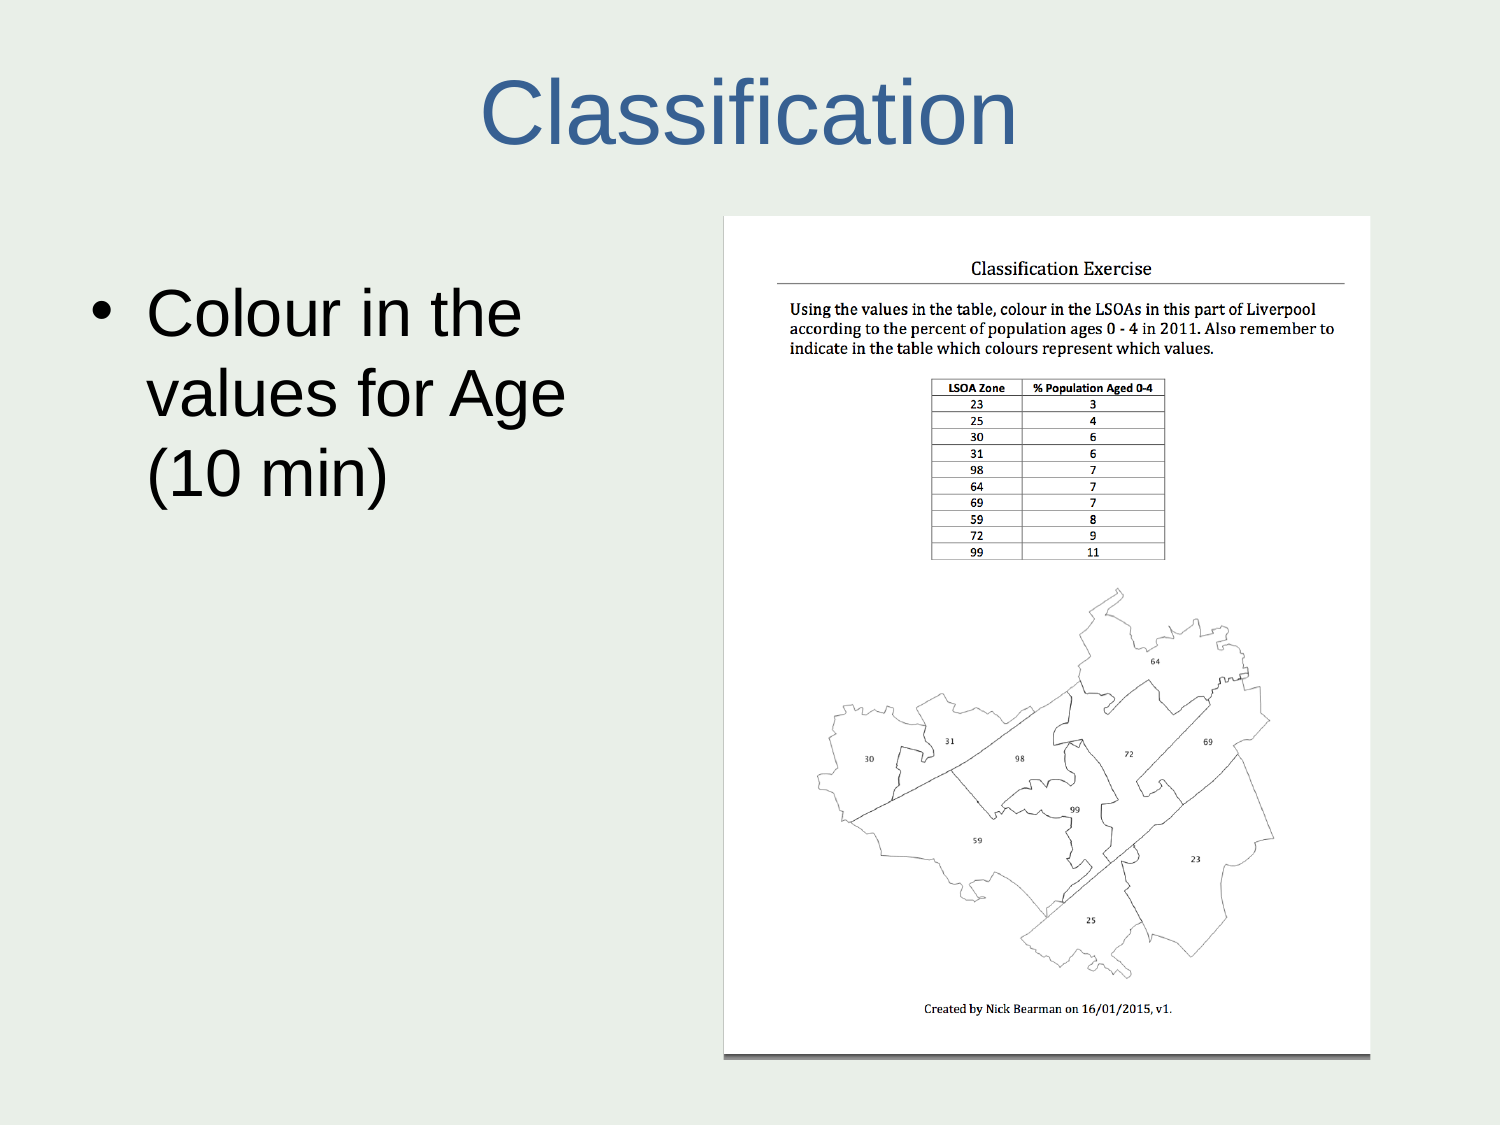

Classification
Colour in the values for Age (10 min)